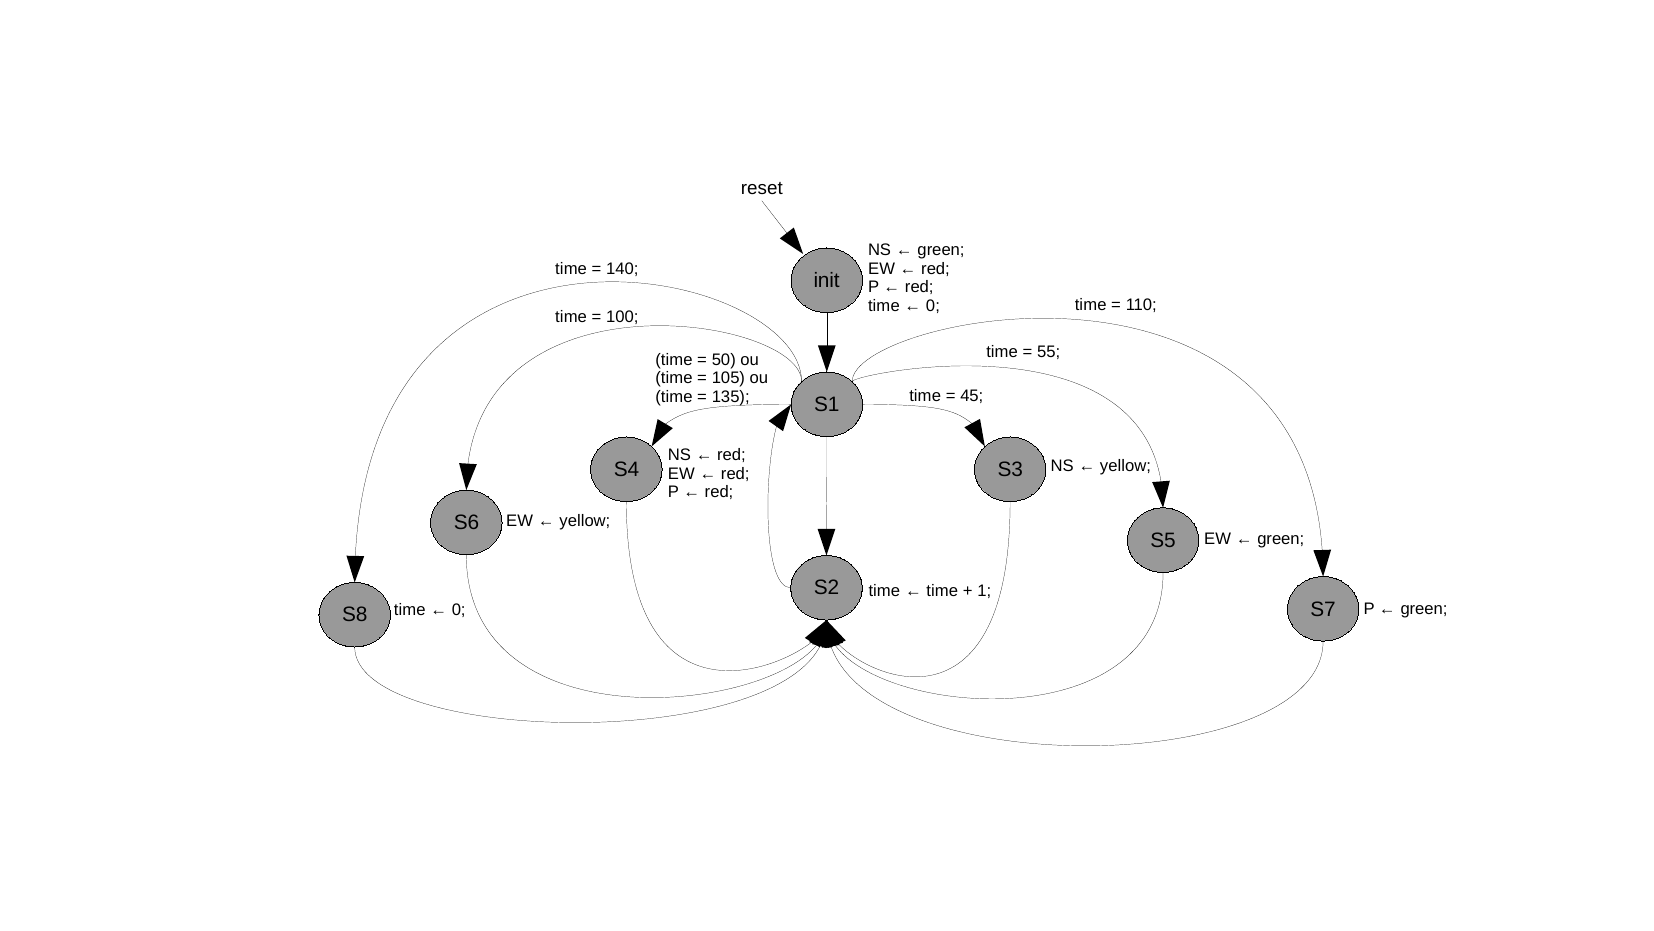

# reset
NS ← green;
EW ← red;
P ← red;
time ← 0;
init
time = 140;
time = 110;
time = 100;
time = 55;
(time = 50) ou
(time = 105) ou
(time = 135);
init
S1
time = 45;
S4
S3
NS ← red;
EW ← red;
P ← red;
NS ← yellow;
S6
 EW ← yellow;
S5
EW ← green;
S2
S7
time ← time + 1;
S8
 time ← 0;
P ← green;